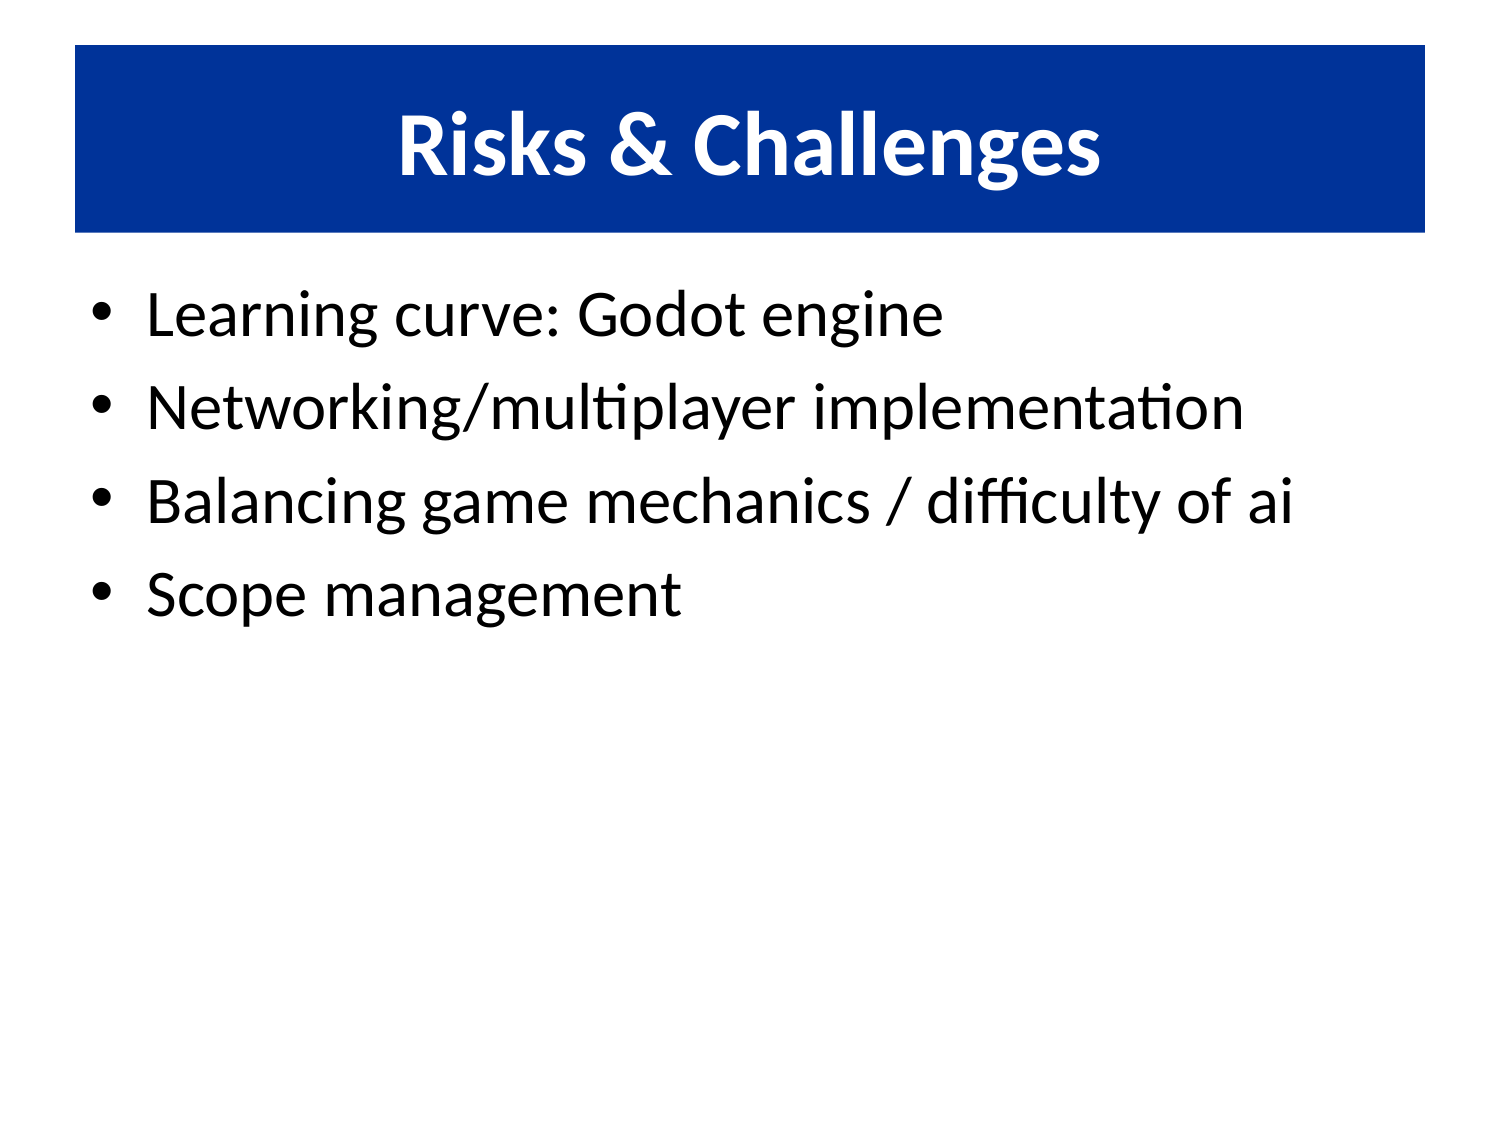

# Risks & Challenges
Learning curve: Godot engine
Networking/multiplayer implementation
Balancing game mechanics / difficulty of ai
Scope management